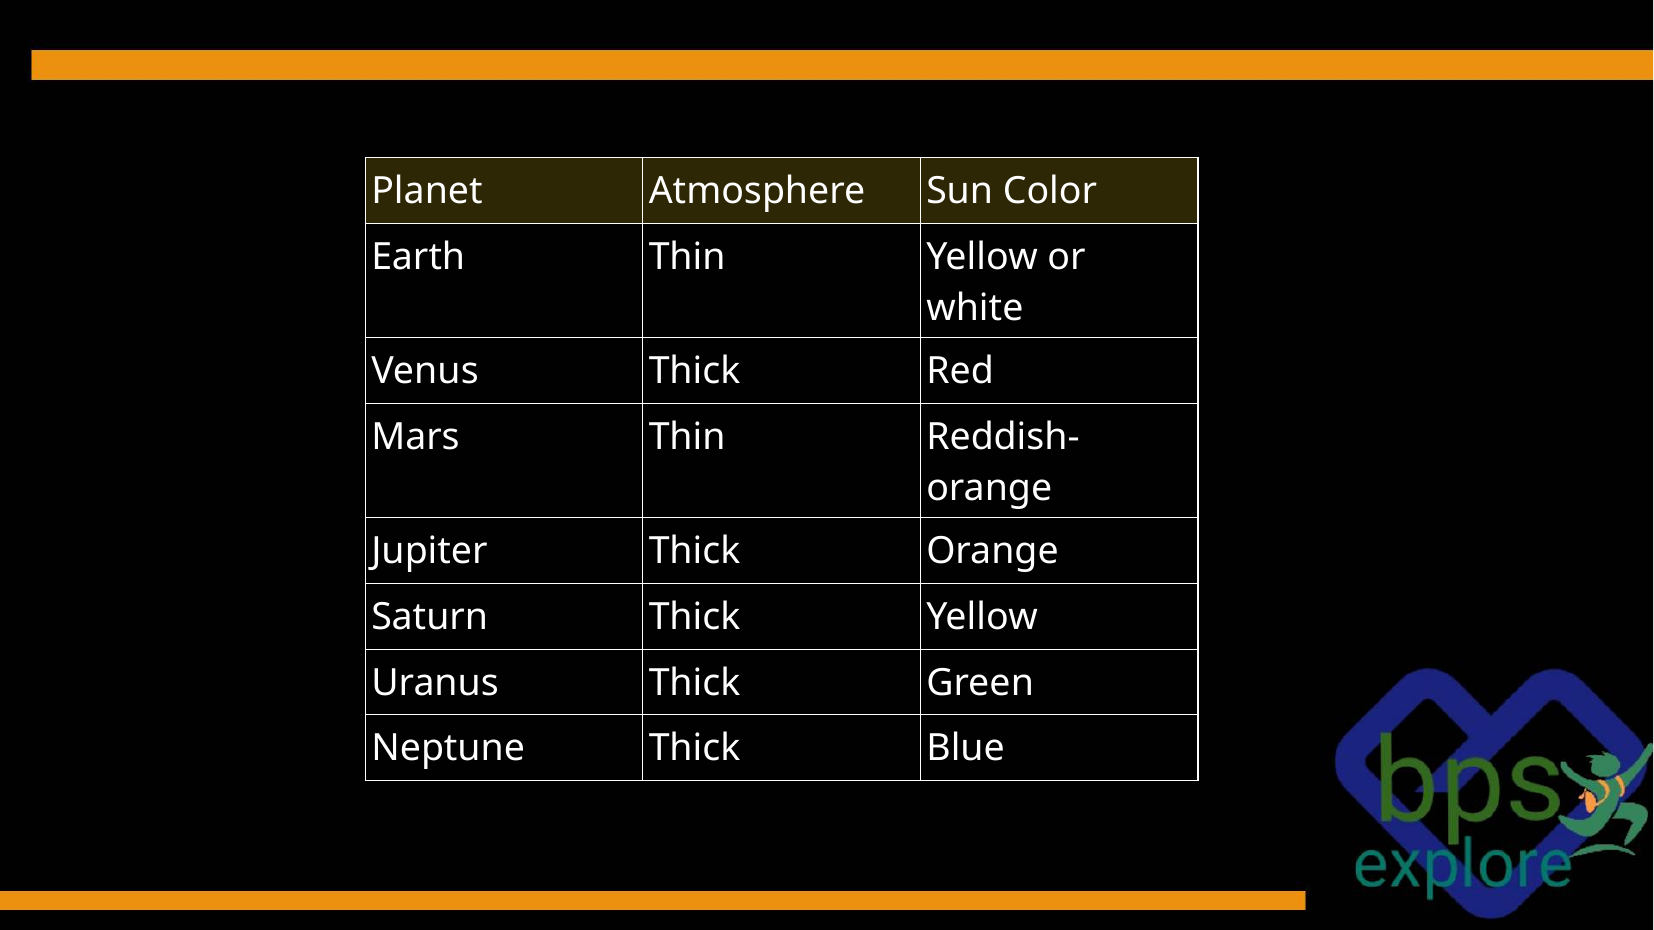

| Planet | Atmosphere | Sun Color |
| --- | --- | --- |
| Earth | Thin | Yellow or white |
| Venus | Thick | Red |
| Mars | Thin | Reddish-orange |
| Jupiter | Thick | Orange |
| Saturn | Thick | Yellow |
| Uranus | Thick | Green |
| Neptune | Thick | Blue |